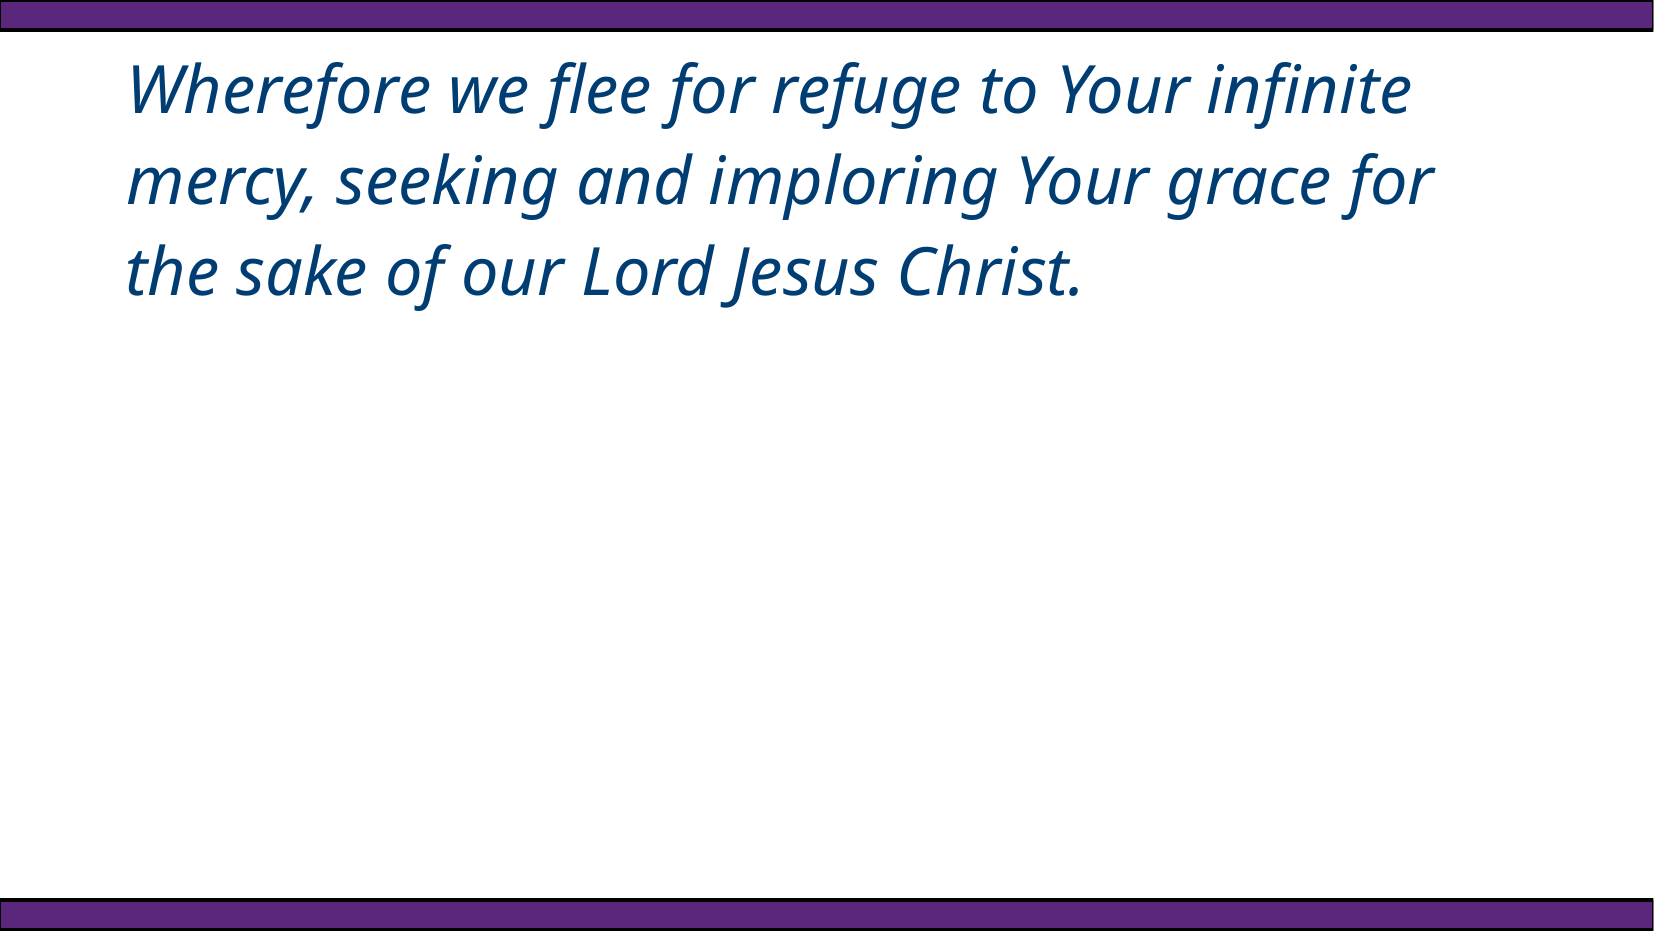

Wherefore we flee for refuge to Your infinite
 mercy, seeking and imploring Your grace for
 the sake of our Lord Jesus Christ.